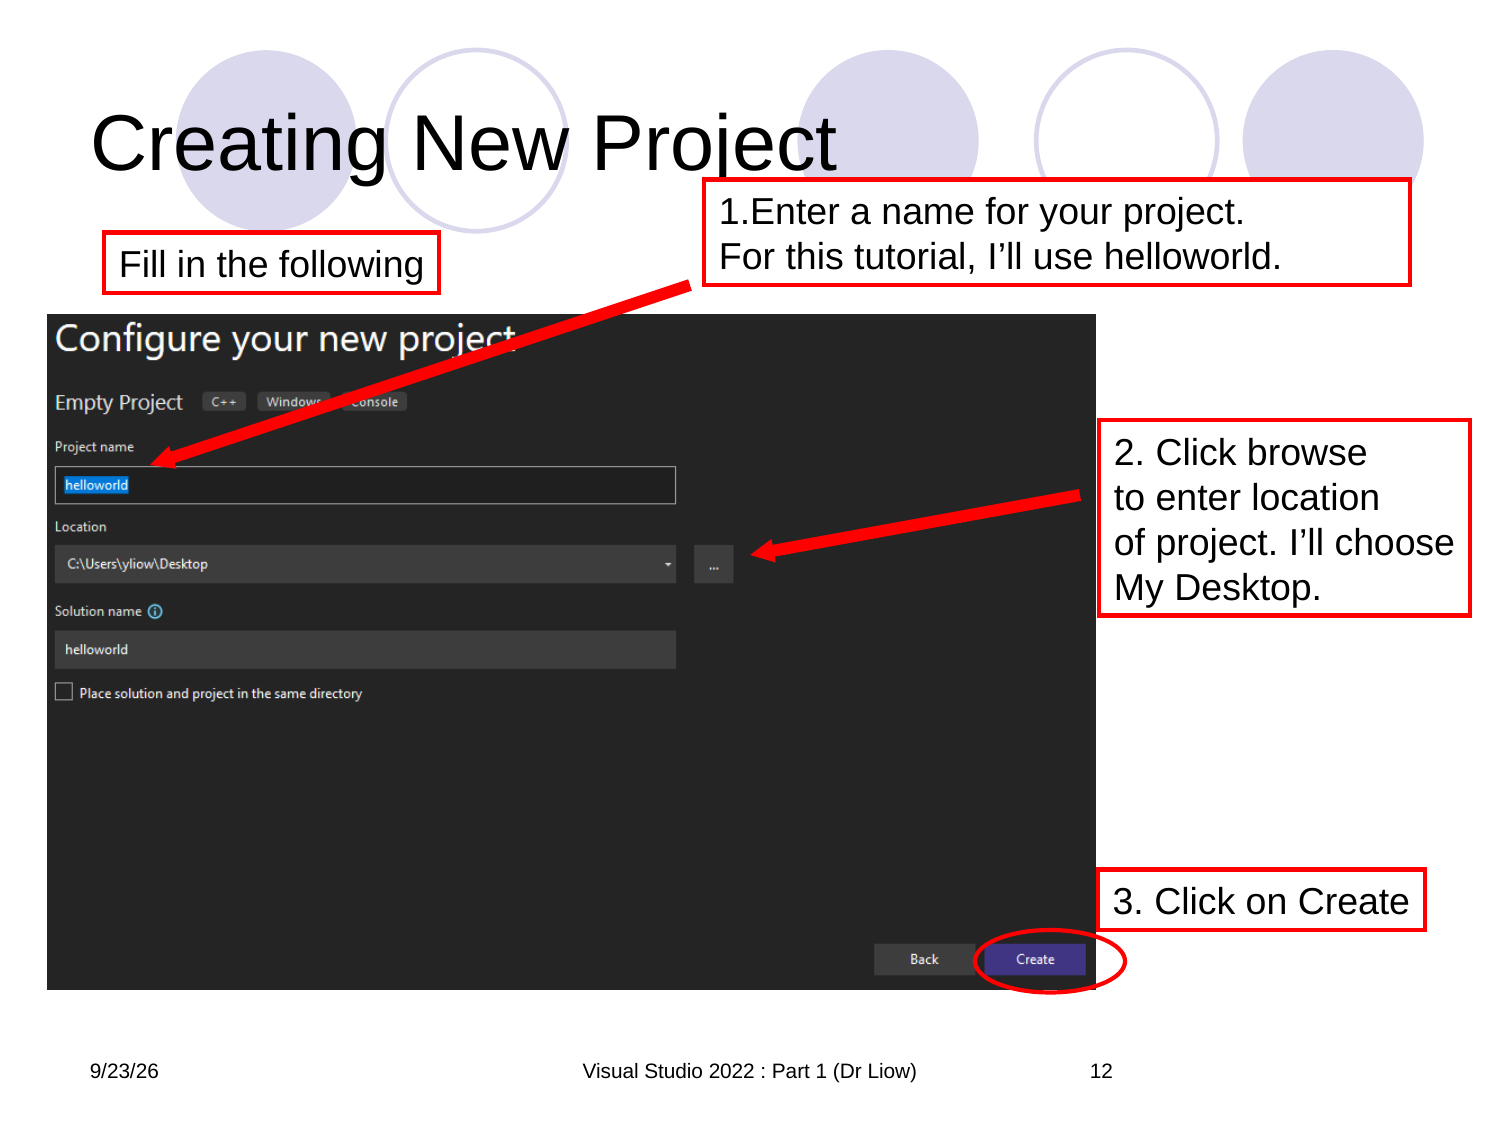

# Creating New Project
Enter a name for your project.
For this tutorial, I’ll use helloworld.
Fill in the following
2. Click browse
to enter location
of project. I’ll choose
My Desktop.
3. Click on Create
Visual Studio 2022 : Part 1 (Dr Liow)